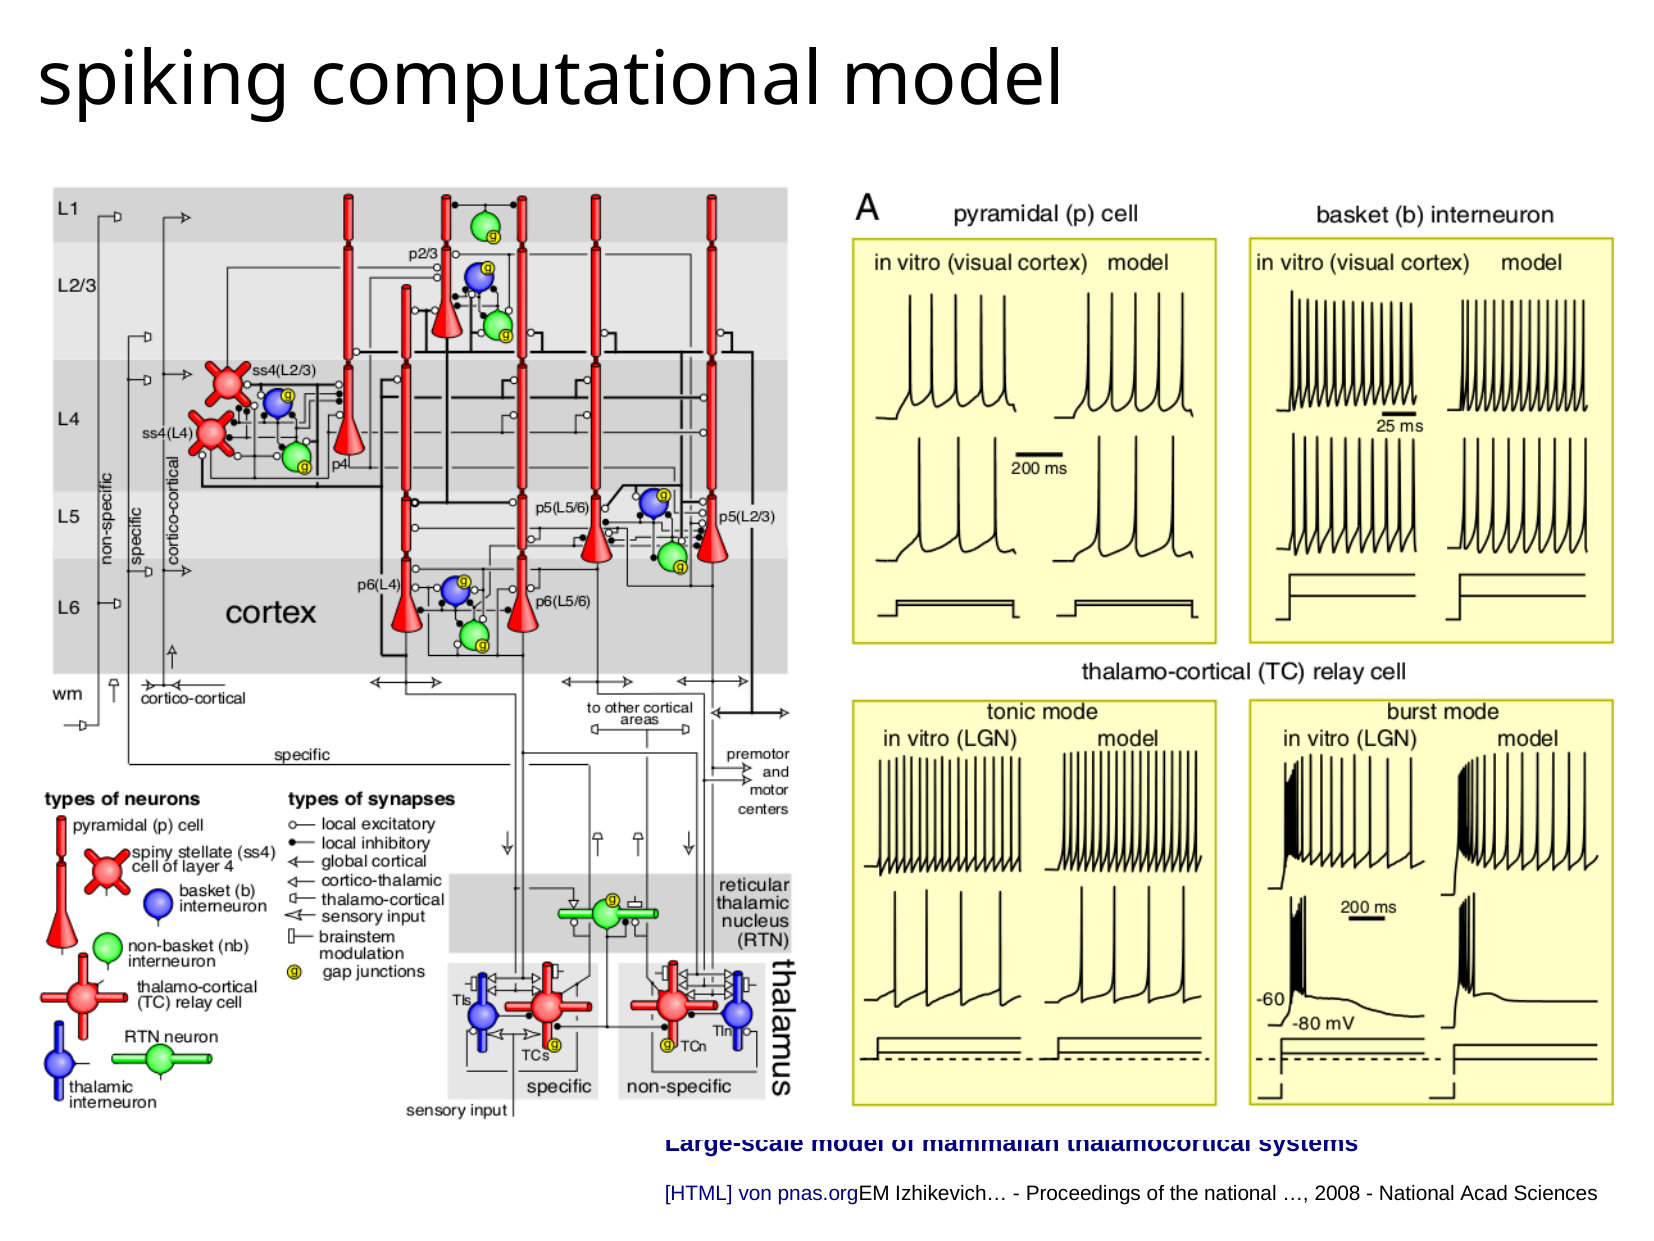

# spiking computational model
Large-scale model of mammalian thalamocortical systems
[HTML] von pnas.orgEM Izhikevich… - Proceedings of the national …, 2008 - National Acad Sciences